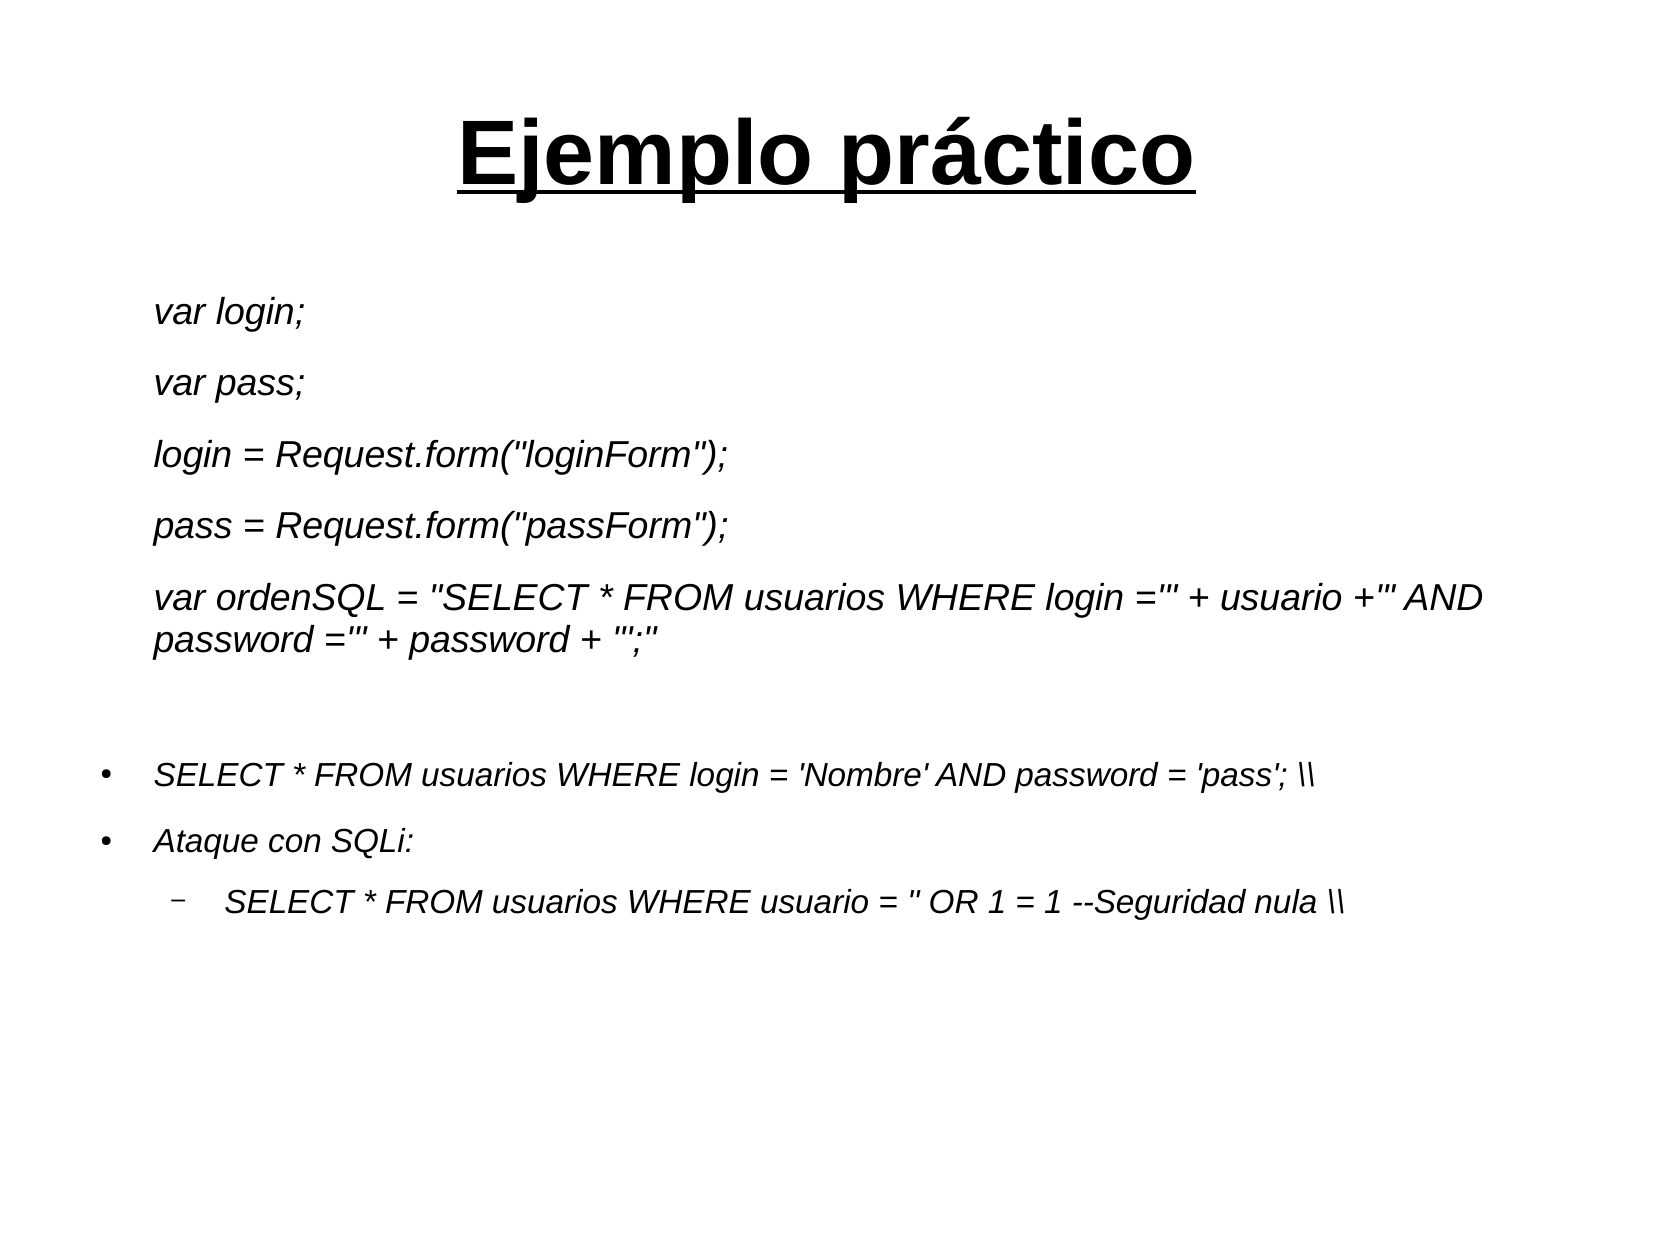

# Ejemplo práctico
var login;
var pass;
login = Request.form("loginForm");
pass = Request.form("passForm");
var ordenSQL = "SELECT * FROM usuarios WHERE login ='" + usuario +"' AND password ='" + password + "';"
SELECT * FROM usuarios WHERE login = 'Nombre' AND password = 'pass'; \\
Ataque con SQLi:
SELECT * FROM usuarios WHERE usuario = '' OR 1 = 1 --Seguridad nula \\